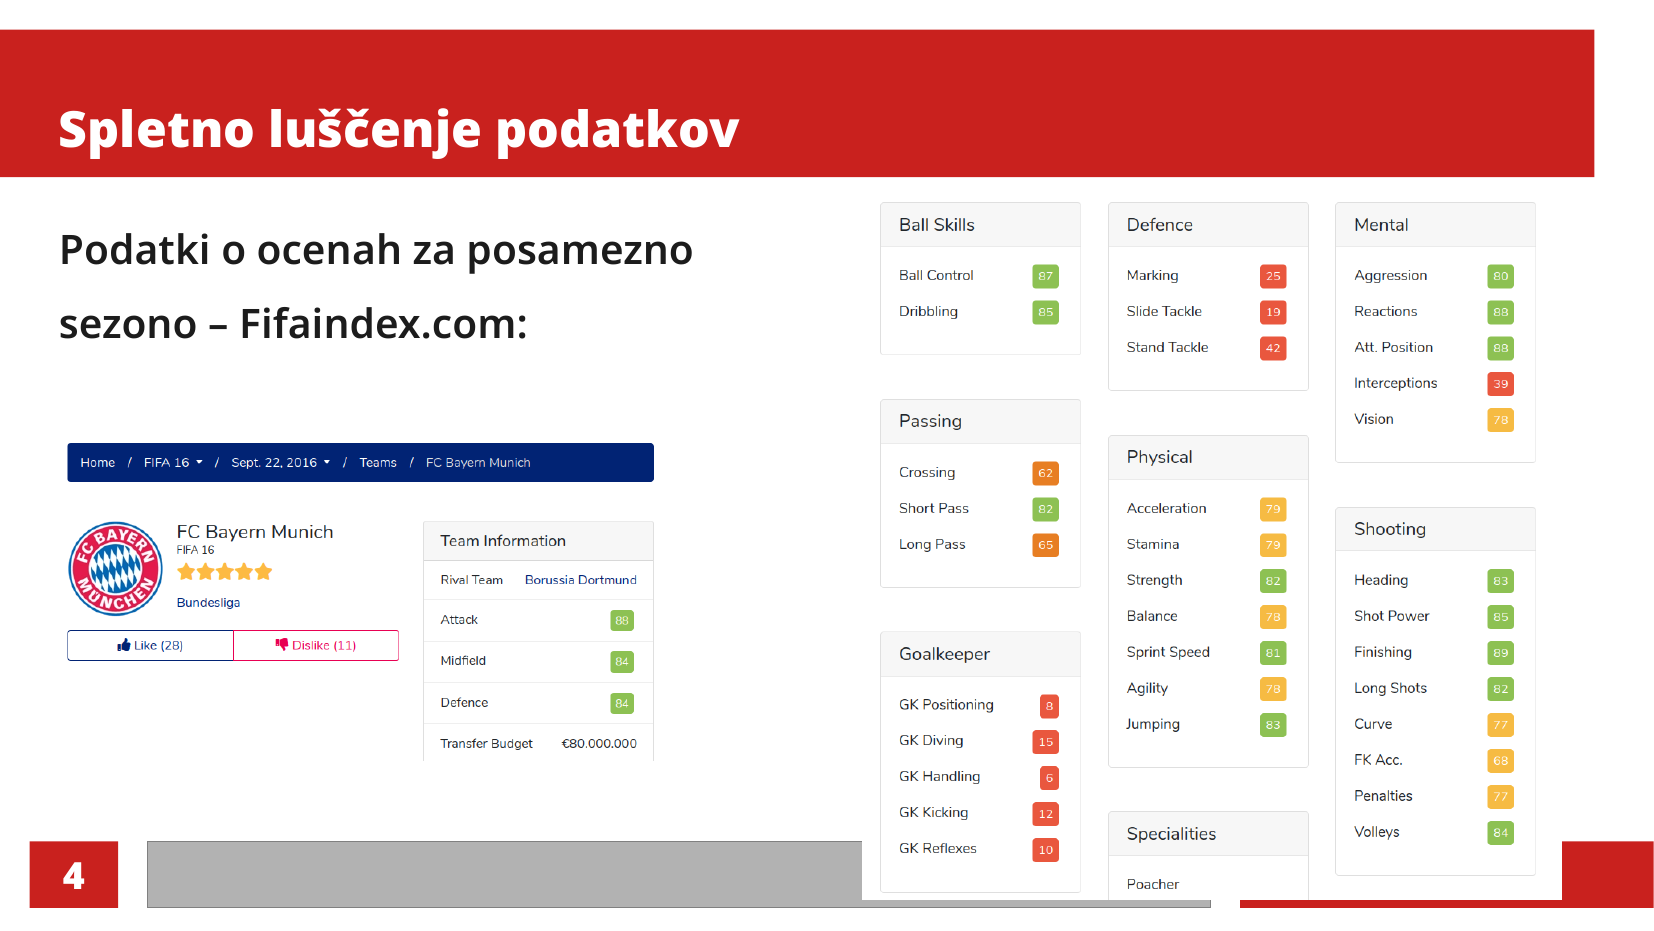

# Spletno luščenje podatkov
Podatki o ocenah za posamezno
sezono – Fifaindex.com:
4